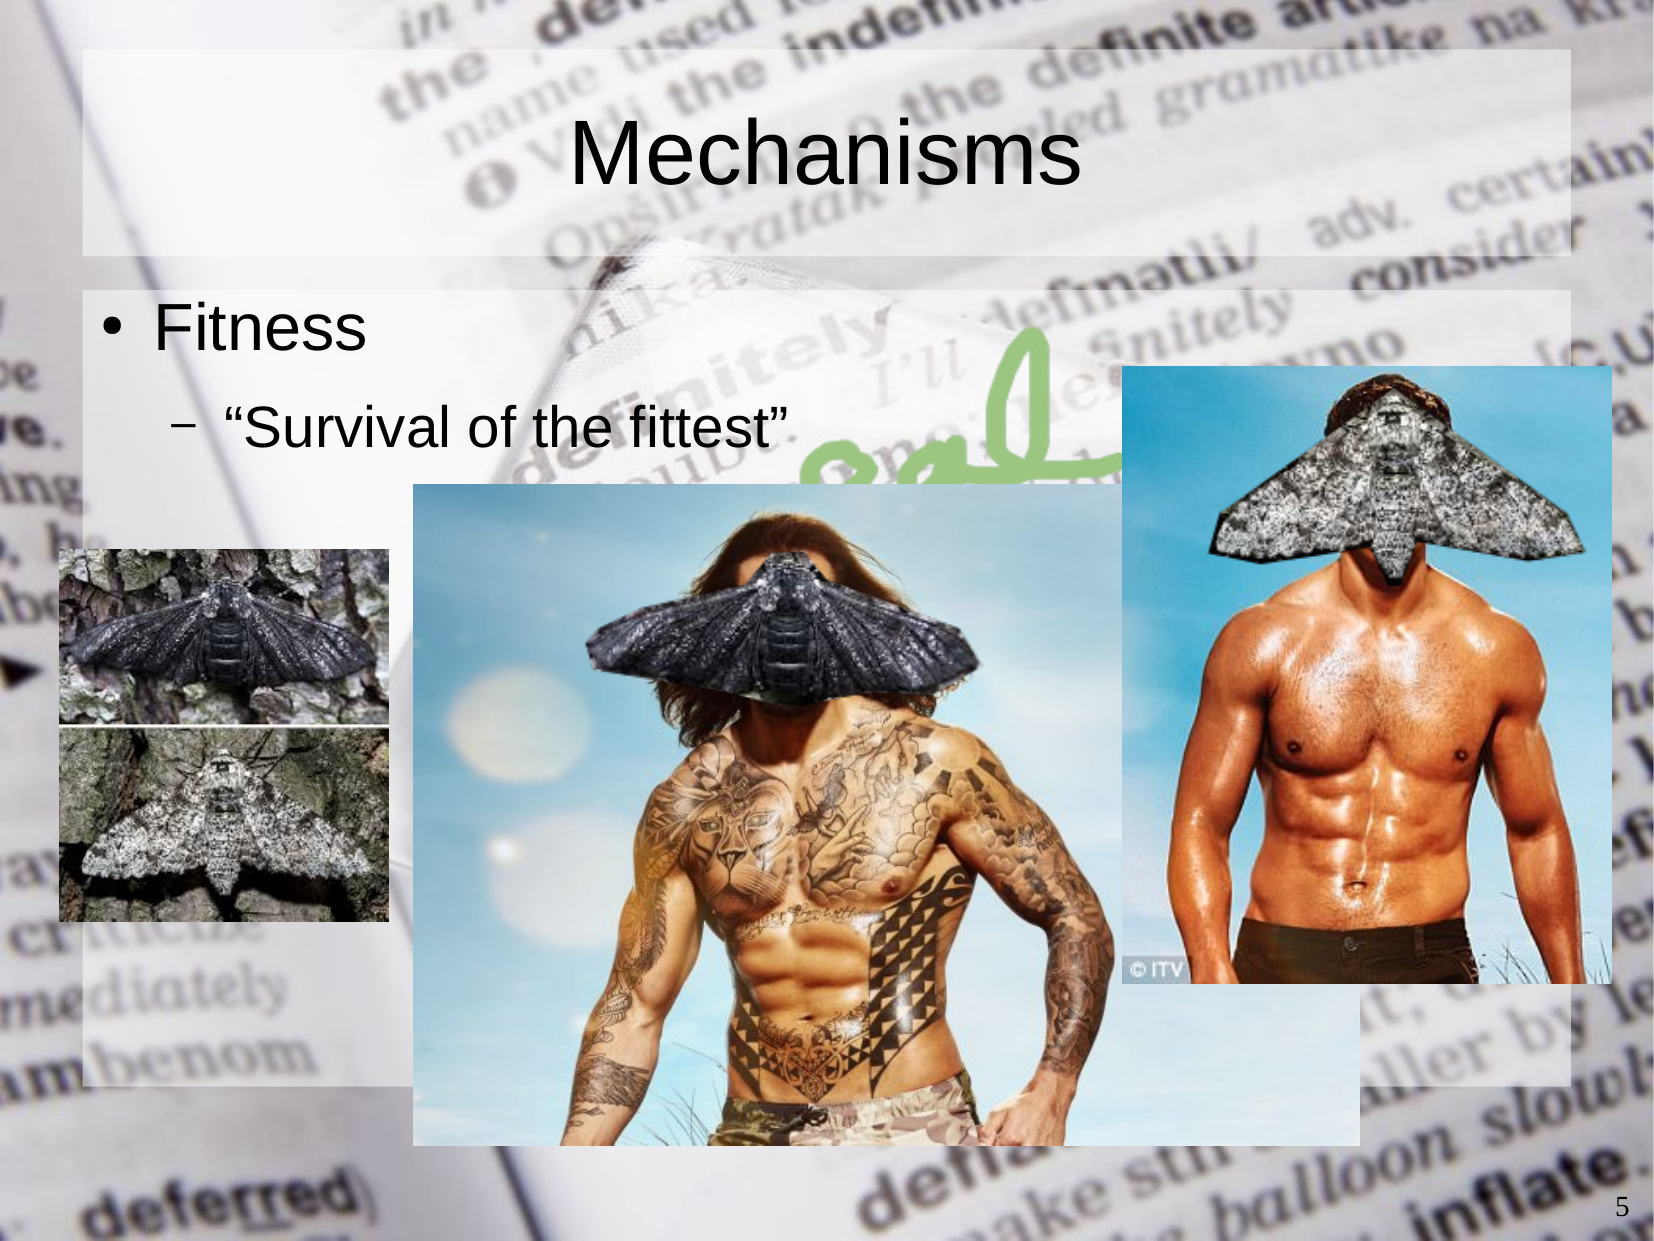

# Mechanisms
Fitness
“Survival of the fittest”
5